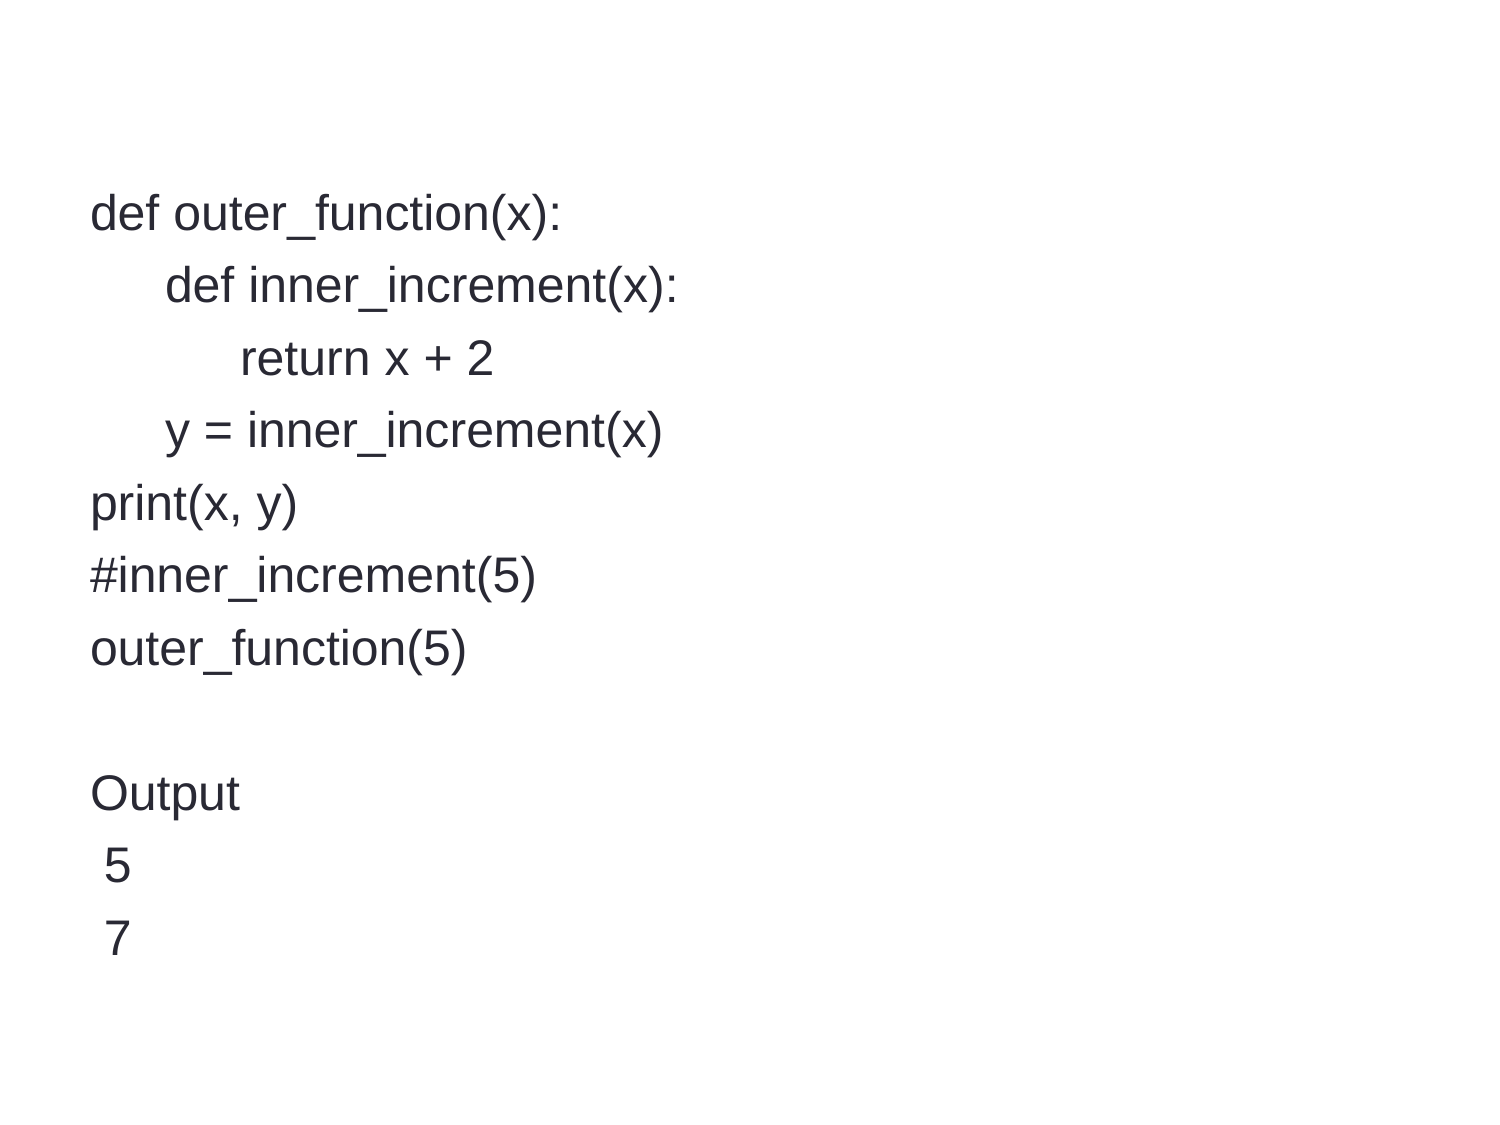

#
def outer_function(x):
	def inner_increment(x):
		return x + 2
	y = inner_increment(x)
print(x, y)
#inner_increment(5)
outer_function(5)
Output
 5
 7